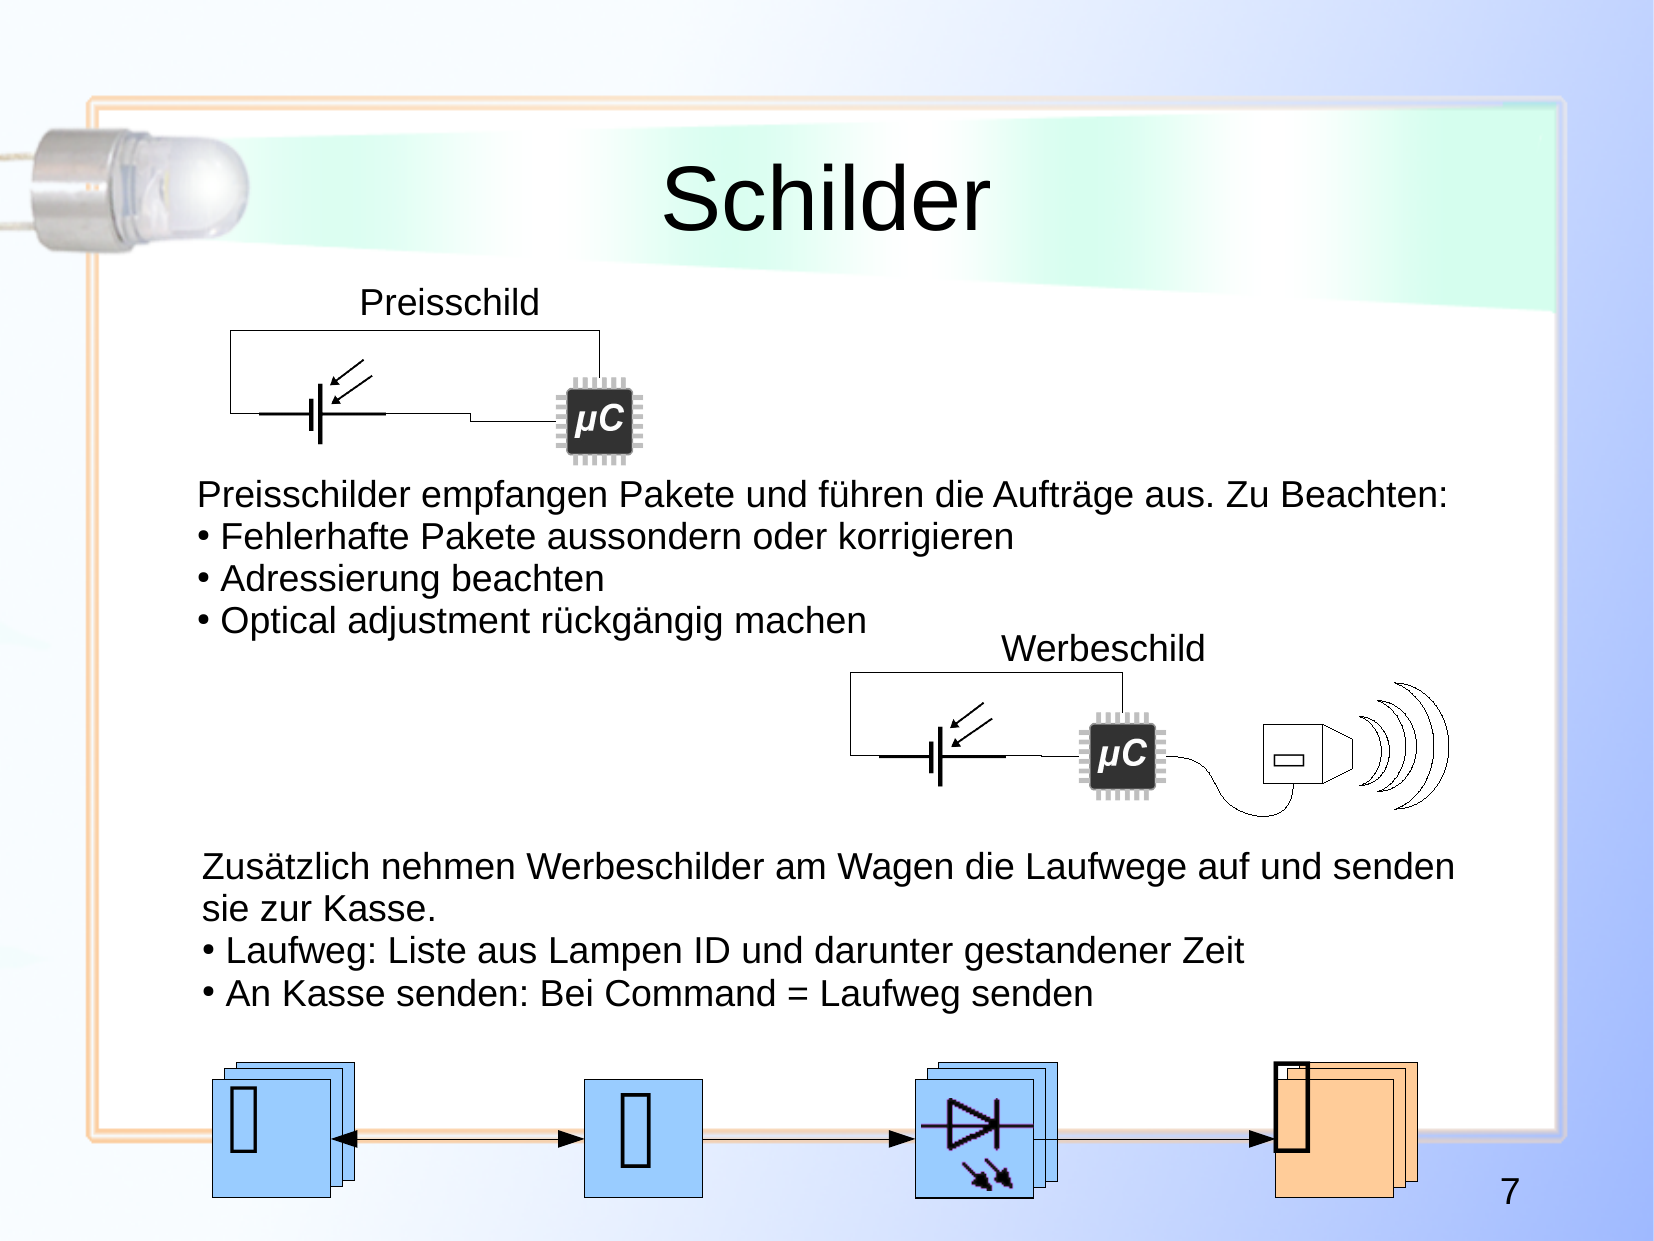

# Schilder
Preisschild
Preisschilder empfangen Pakete und führen die Aufträge aus. Zu Beachten:
 Fehlerhafte Pakete aussondern oder korrigieren
 Adressierung beachten
 Optical adjustment rückgängig machen
Werbeschild

Zusätzlich nehmen Werbeschilder am Wagen die Laufwege auf und senden
sie zur Kasse.
 Laufweg: Liste aus Lampen ID und darunter gestandener Zeit
 An Kasse senden: Bei Command = Laufweg senden

:
